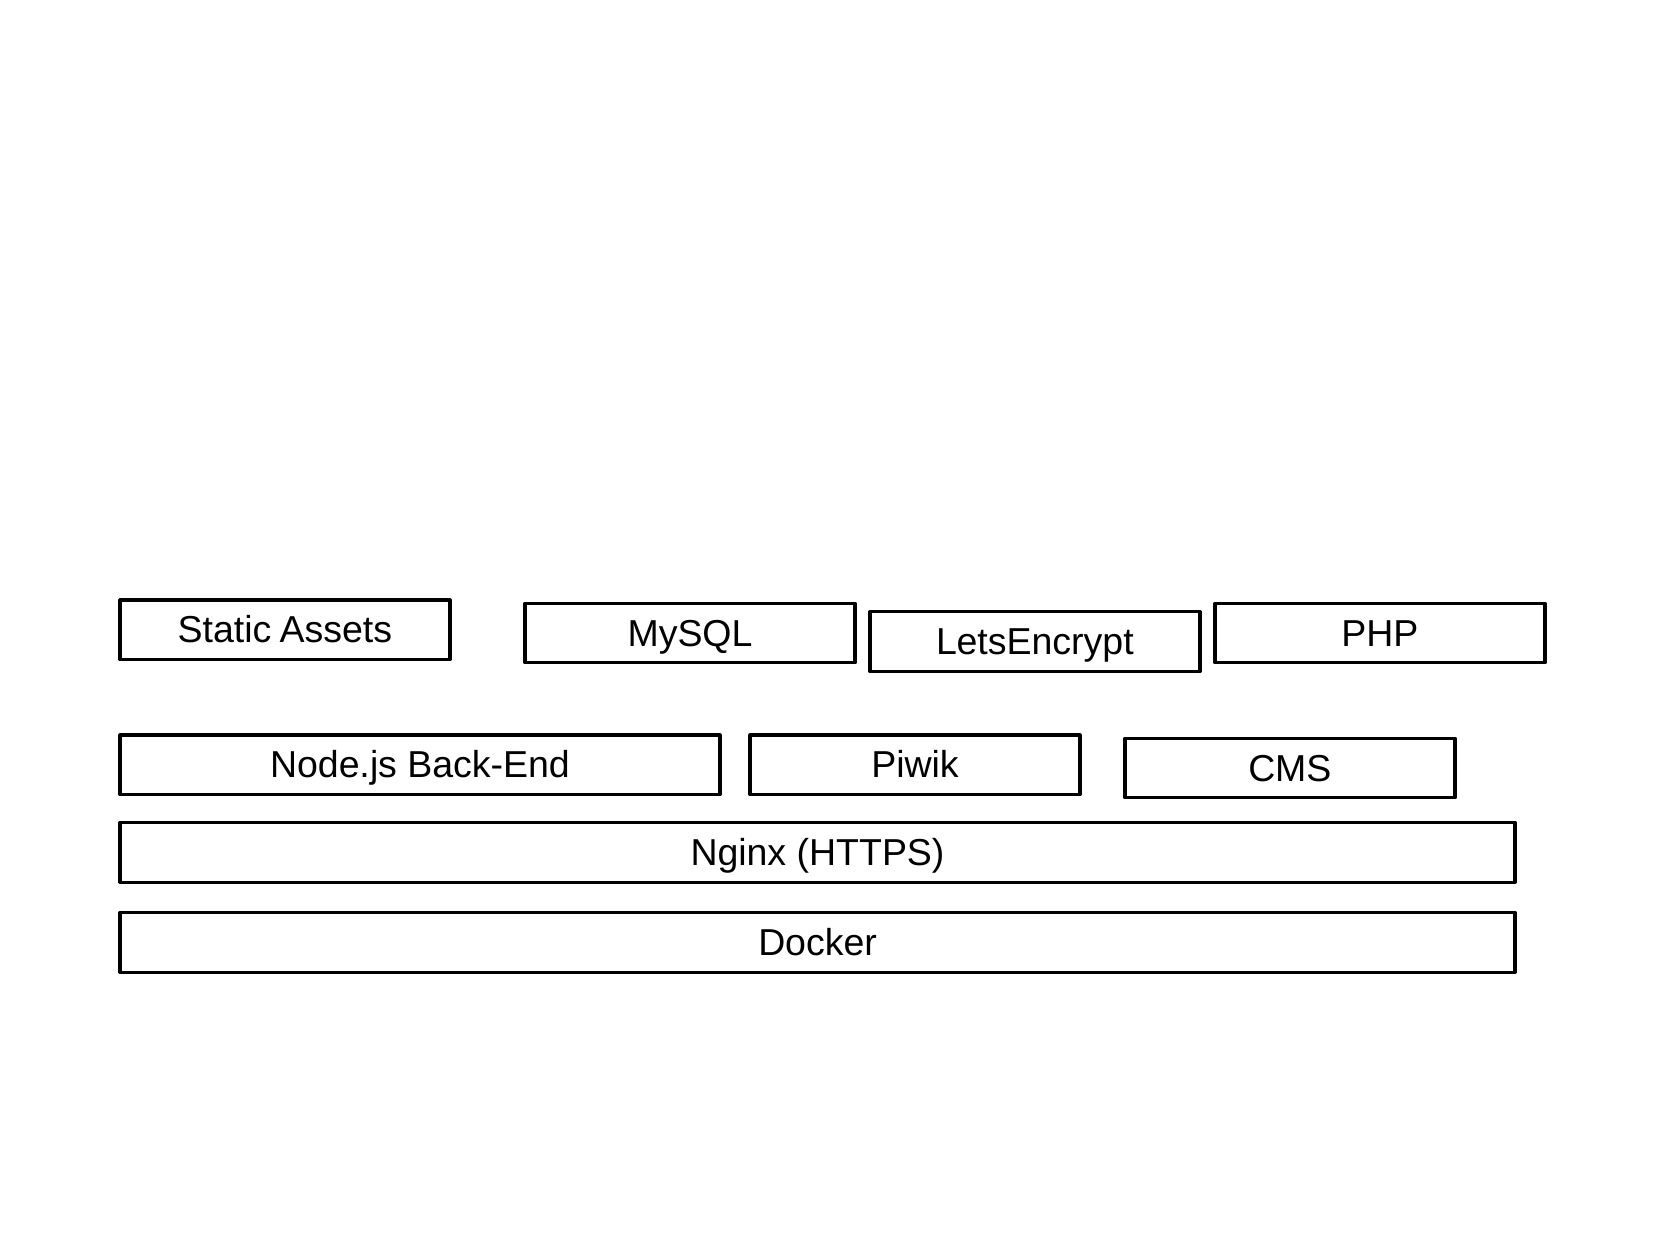

Static Assets
MySQL
PHP
LetsEncrypt
Node.js Back-End
Piwik
CMS
Nginx (HTTPS)
Docker